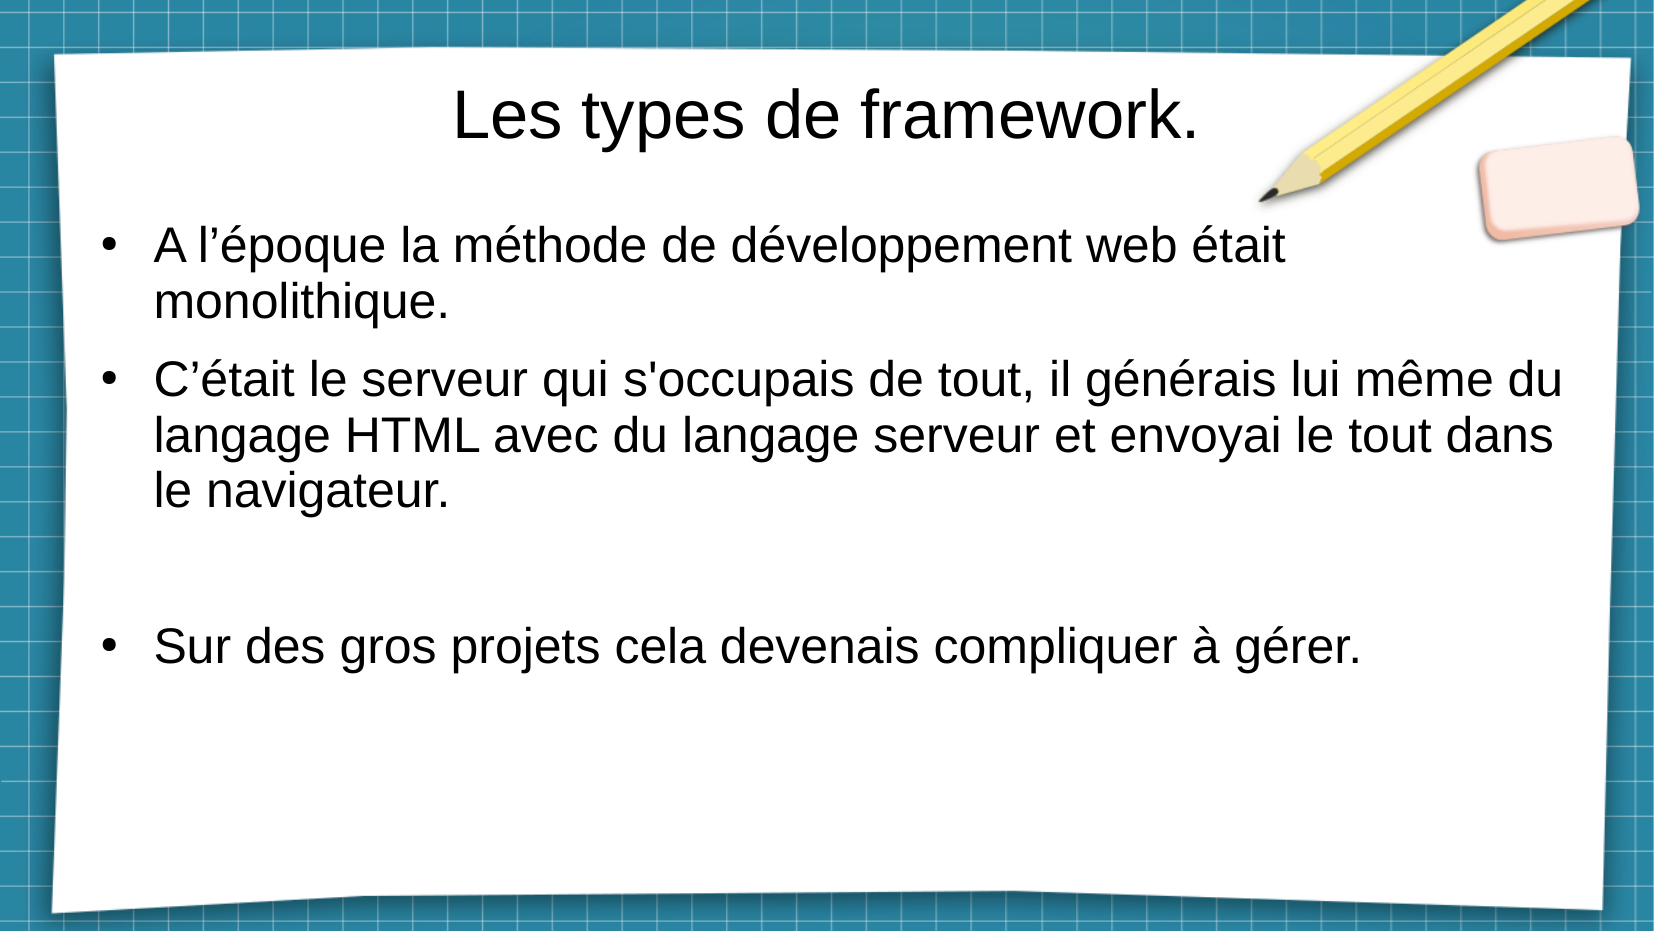

# Les types de framework.
A l’époque la méthode de développement web était monolithique.
C’était le serveur qui s'occupais de tout, il générais lui même du langage HTML avec du langage serveur et envoyai le tout dans le navigateur.
Sur des gros projets cela devenais compliquer à gérer.